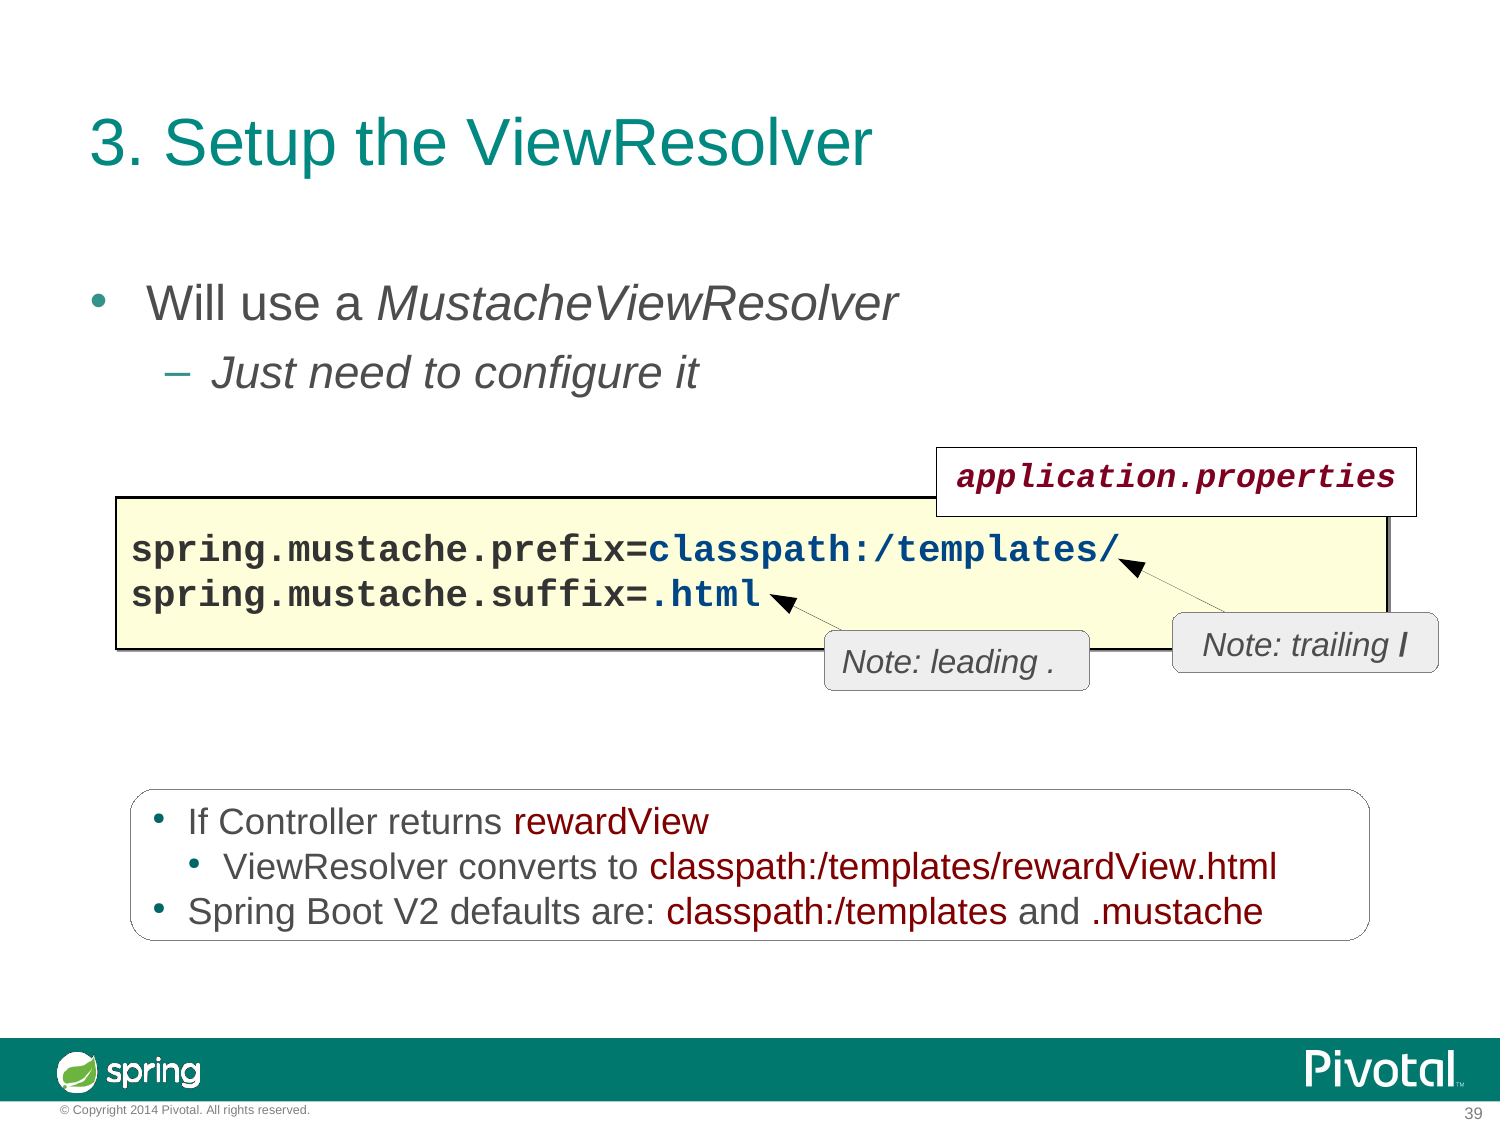

# 3. Setup the ViewResolver
Will use a MustacheViewResolver
Just need to configure it
application.properties
spring.mustache.prefix=classpath:/templates/
spring.mustache.suffix=.html
Note: trailing /
Note: leading .
If Controller returns rewardView
ViewResolver converts to classpath:/templates/rewardView.html
Spring Boot V2 defaults are: classpath:/templates and .mustache